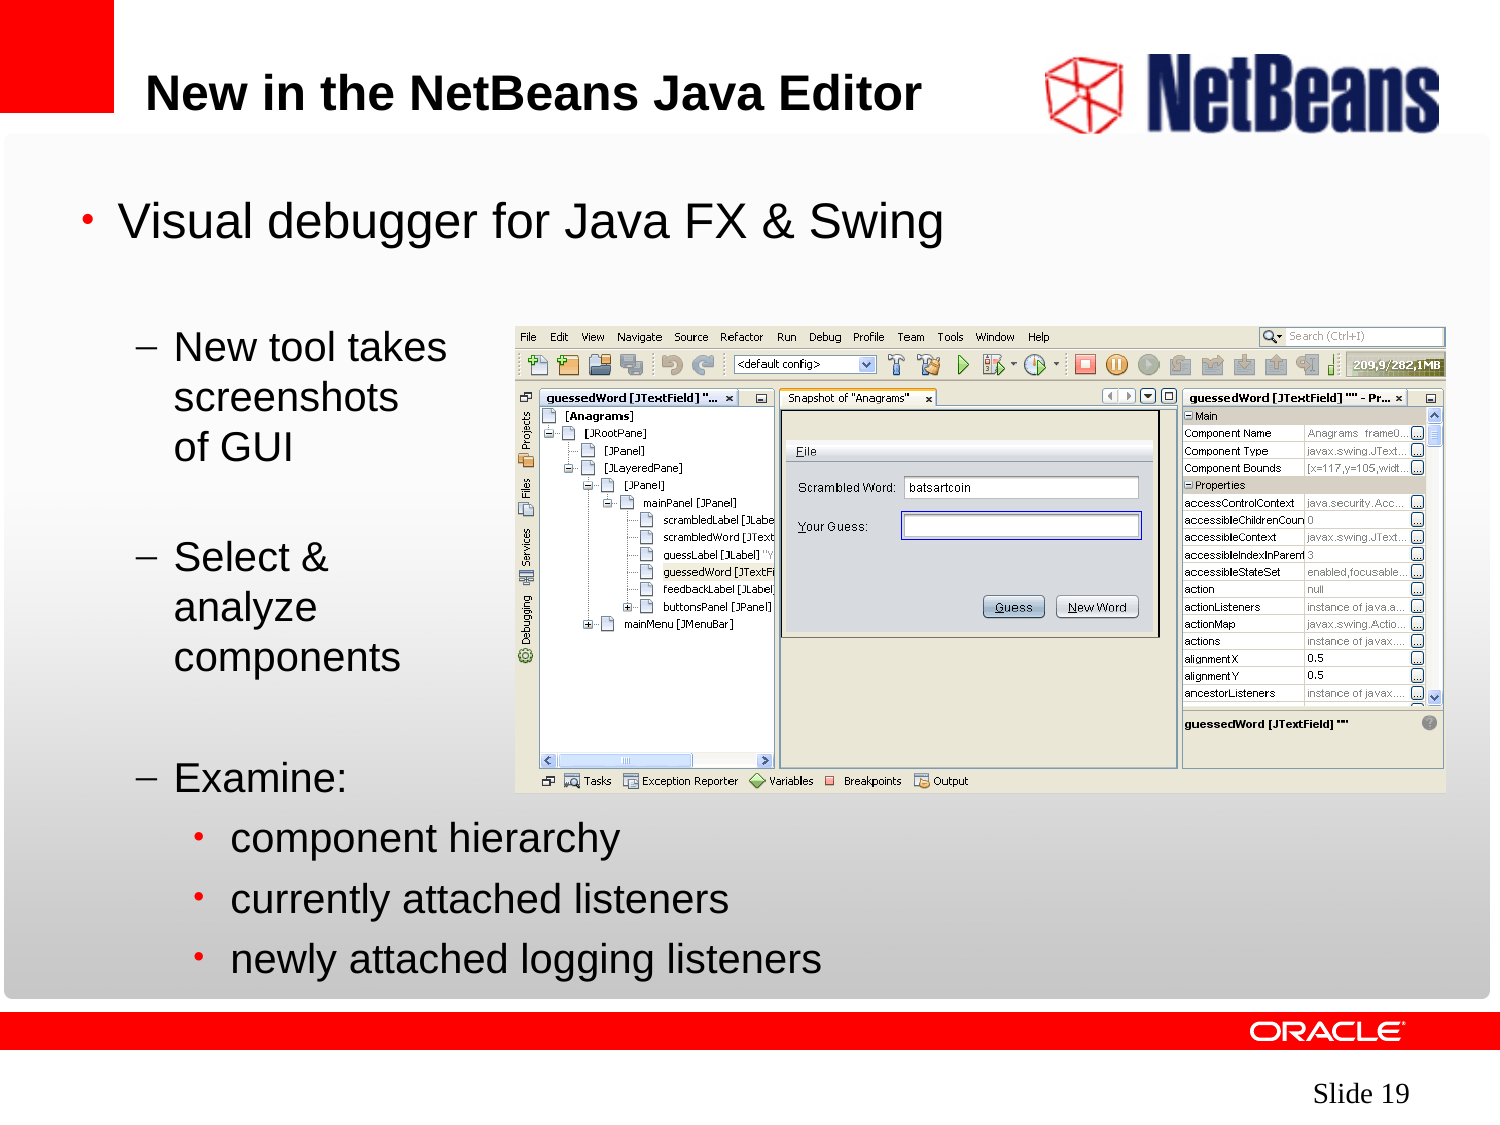

# New in the NetBeans Java Editor
Visual debugger for Java FX & Swing
New tool takes
screenshots
of GUI
Select &
analyze
components
Examine:
component hierarchy
currently attached listeners
newly attached logging listeners